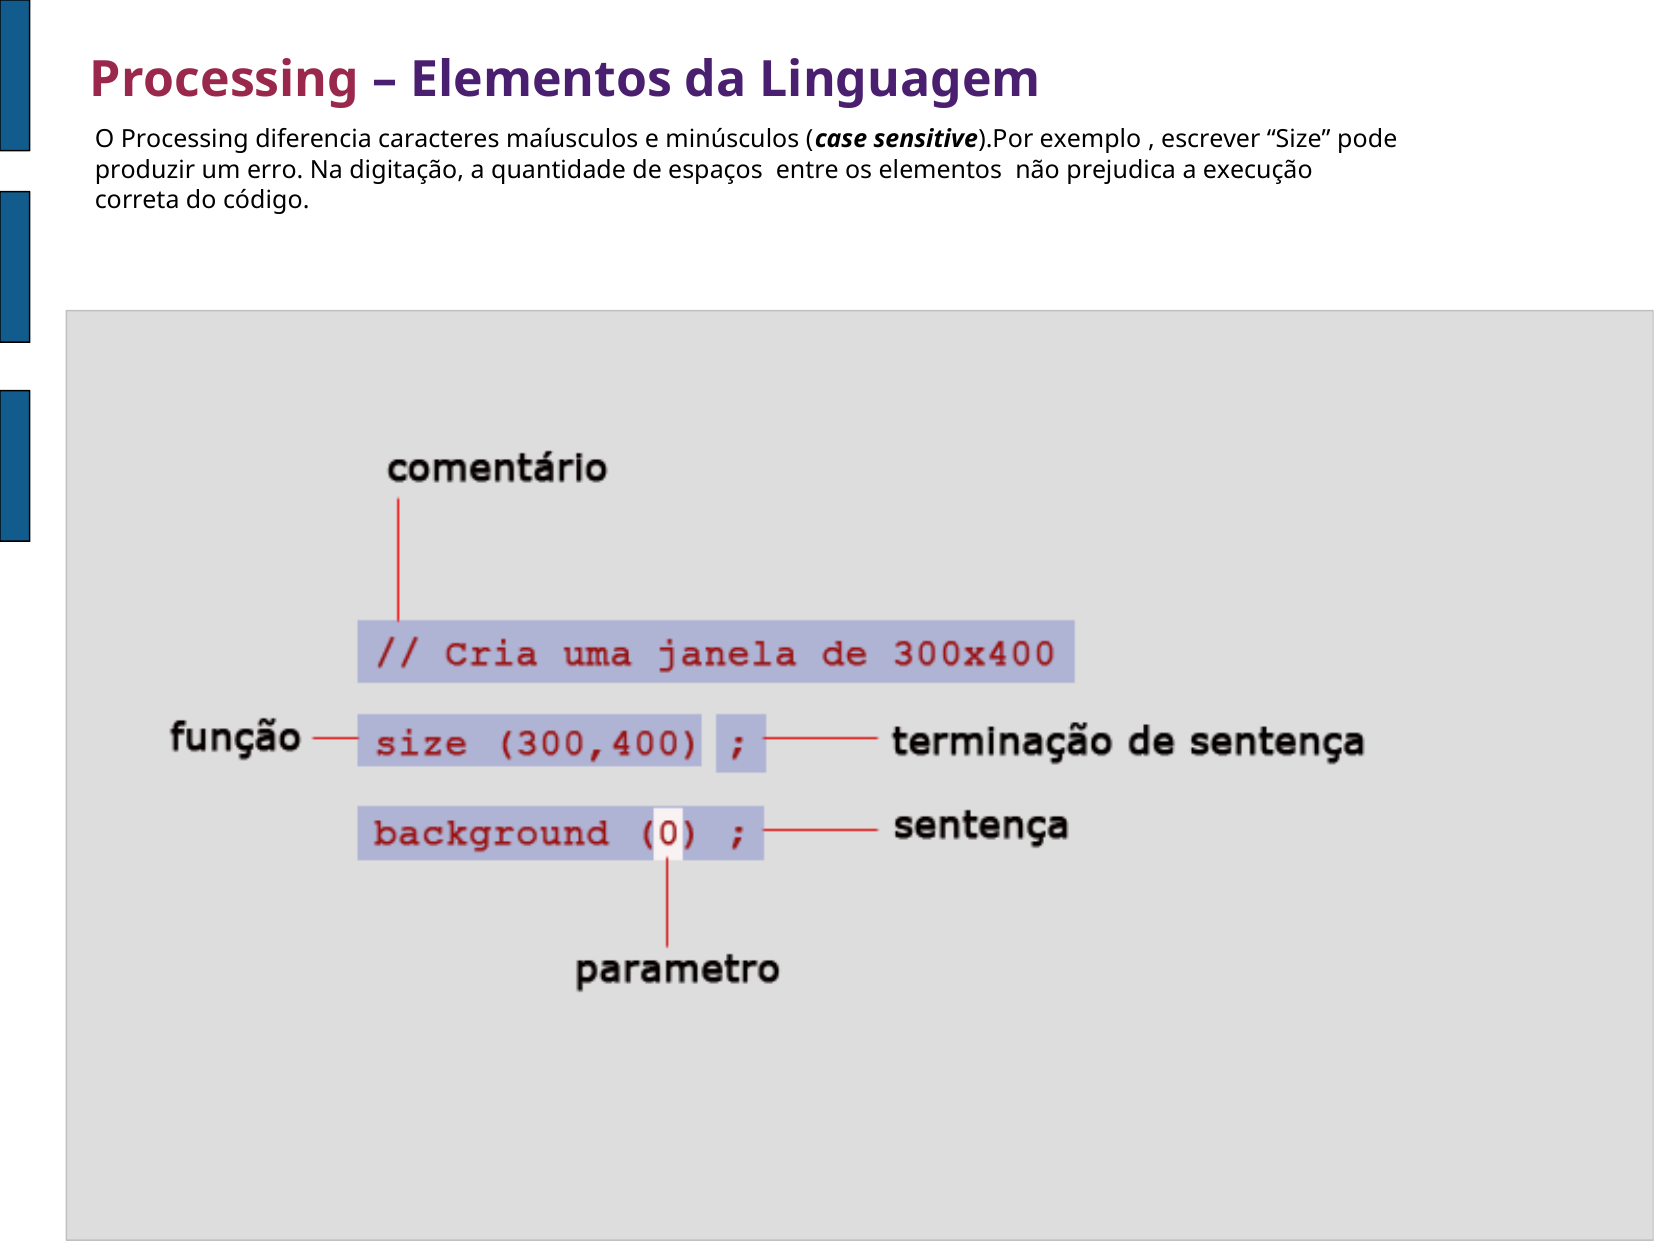

Processing – Elementos da Linguagem
O Processing diferencia caracteres maíusculos e minúsculos (case sensitive).Por exemplo , escrever “Size” pode
produzir um erro. Na digitação, a quantidade de espaços entre os elementos não prejudica a execução
correta do código.